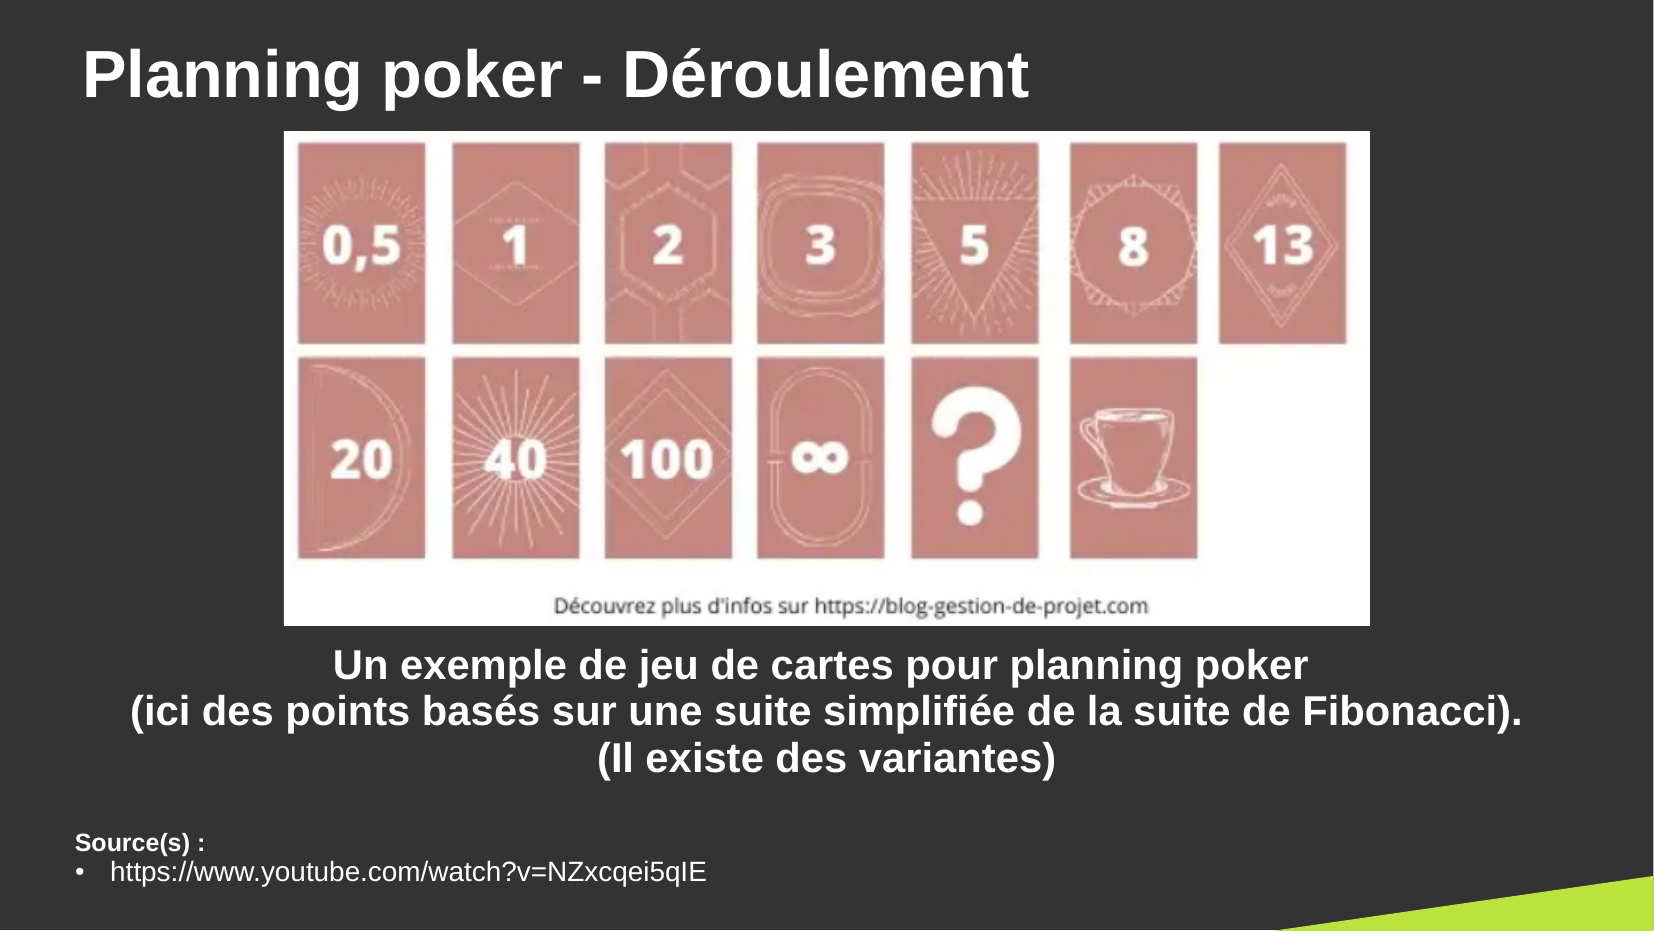

# Planning poker - Déroulement
Un exemple de jeu de cartes pour planning poker
(ici des points basés sur une suite simplifiée de la suite de Fibonacci).
(Il existe des variantes)
Source(s) :
https://www.youtube.com/watch?v=NZxcqei5qIE